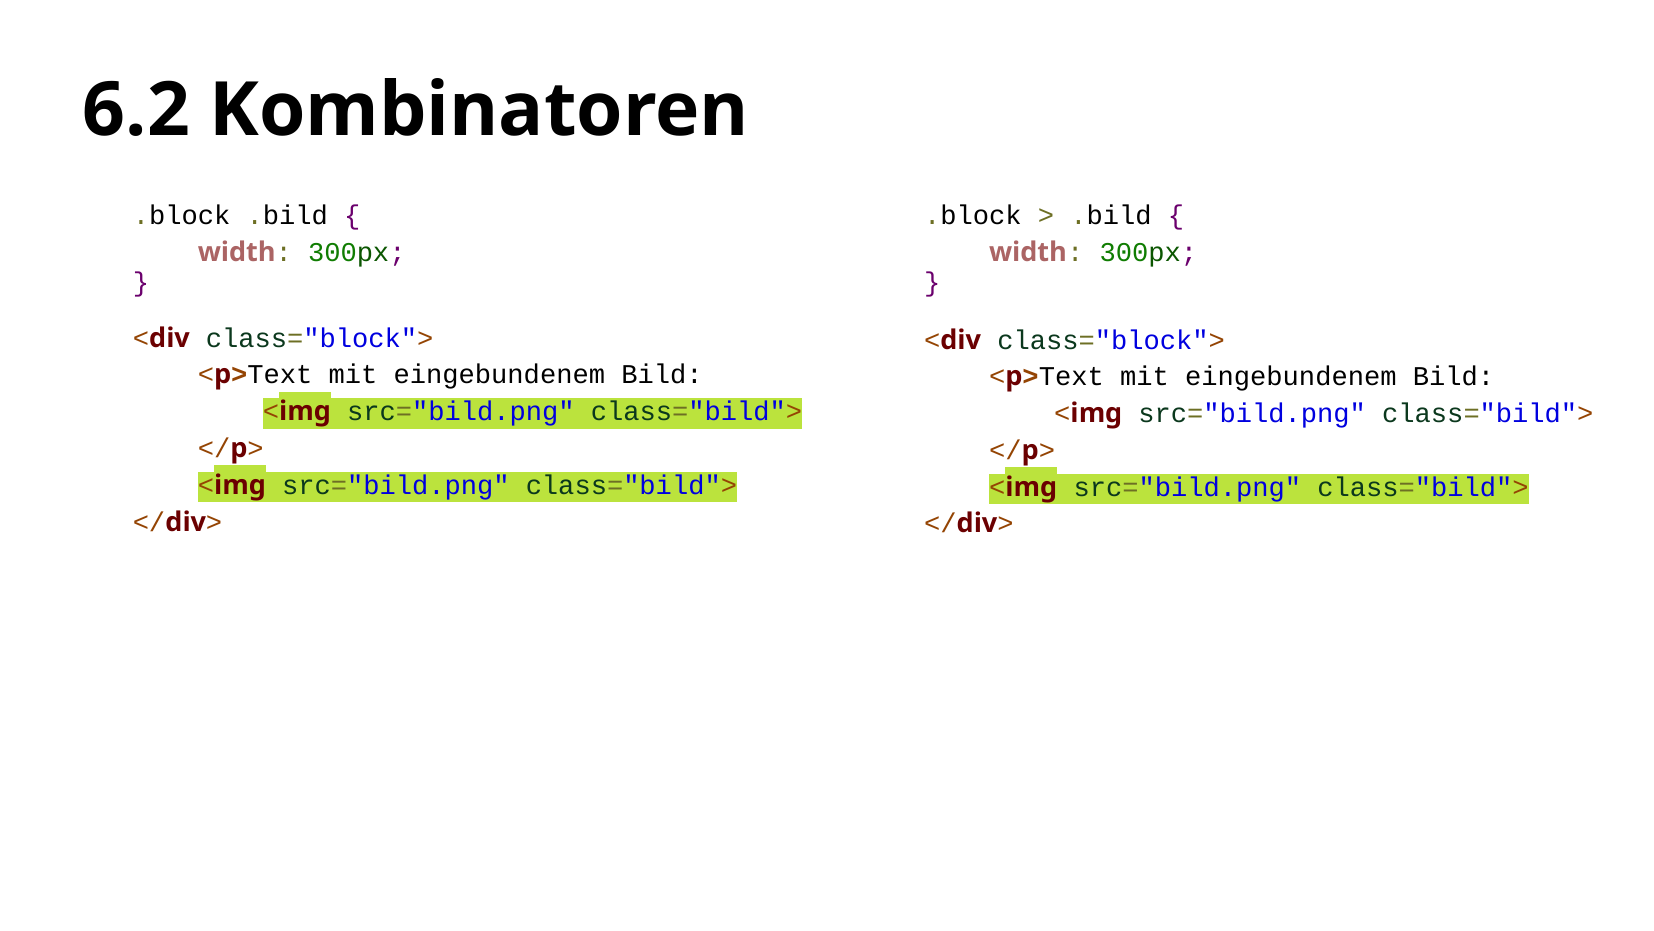

# 6.2 Kombinatoren
.block .bild {
 width: 300px;
}
.block > .bild {
 width: 300px;
}
<div class="block">
 <p>Text mit eingebundenem Bild:
 <img src="bild.png" class="bild">
 </p>
 <img src="bild.png" class="bild">
</div>
<div class="block">
 <p>Text mit eingebundenem Bild:
 <img src="bild.png" class="bild">
 </p>
 <img src="bild.png" class="bild">
</div>